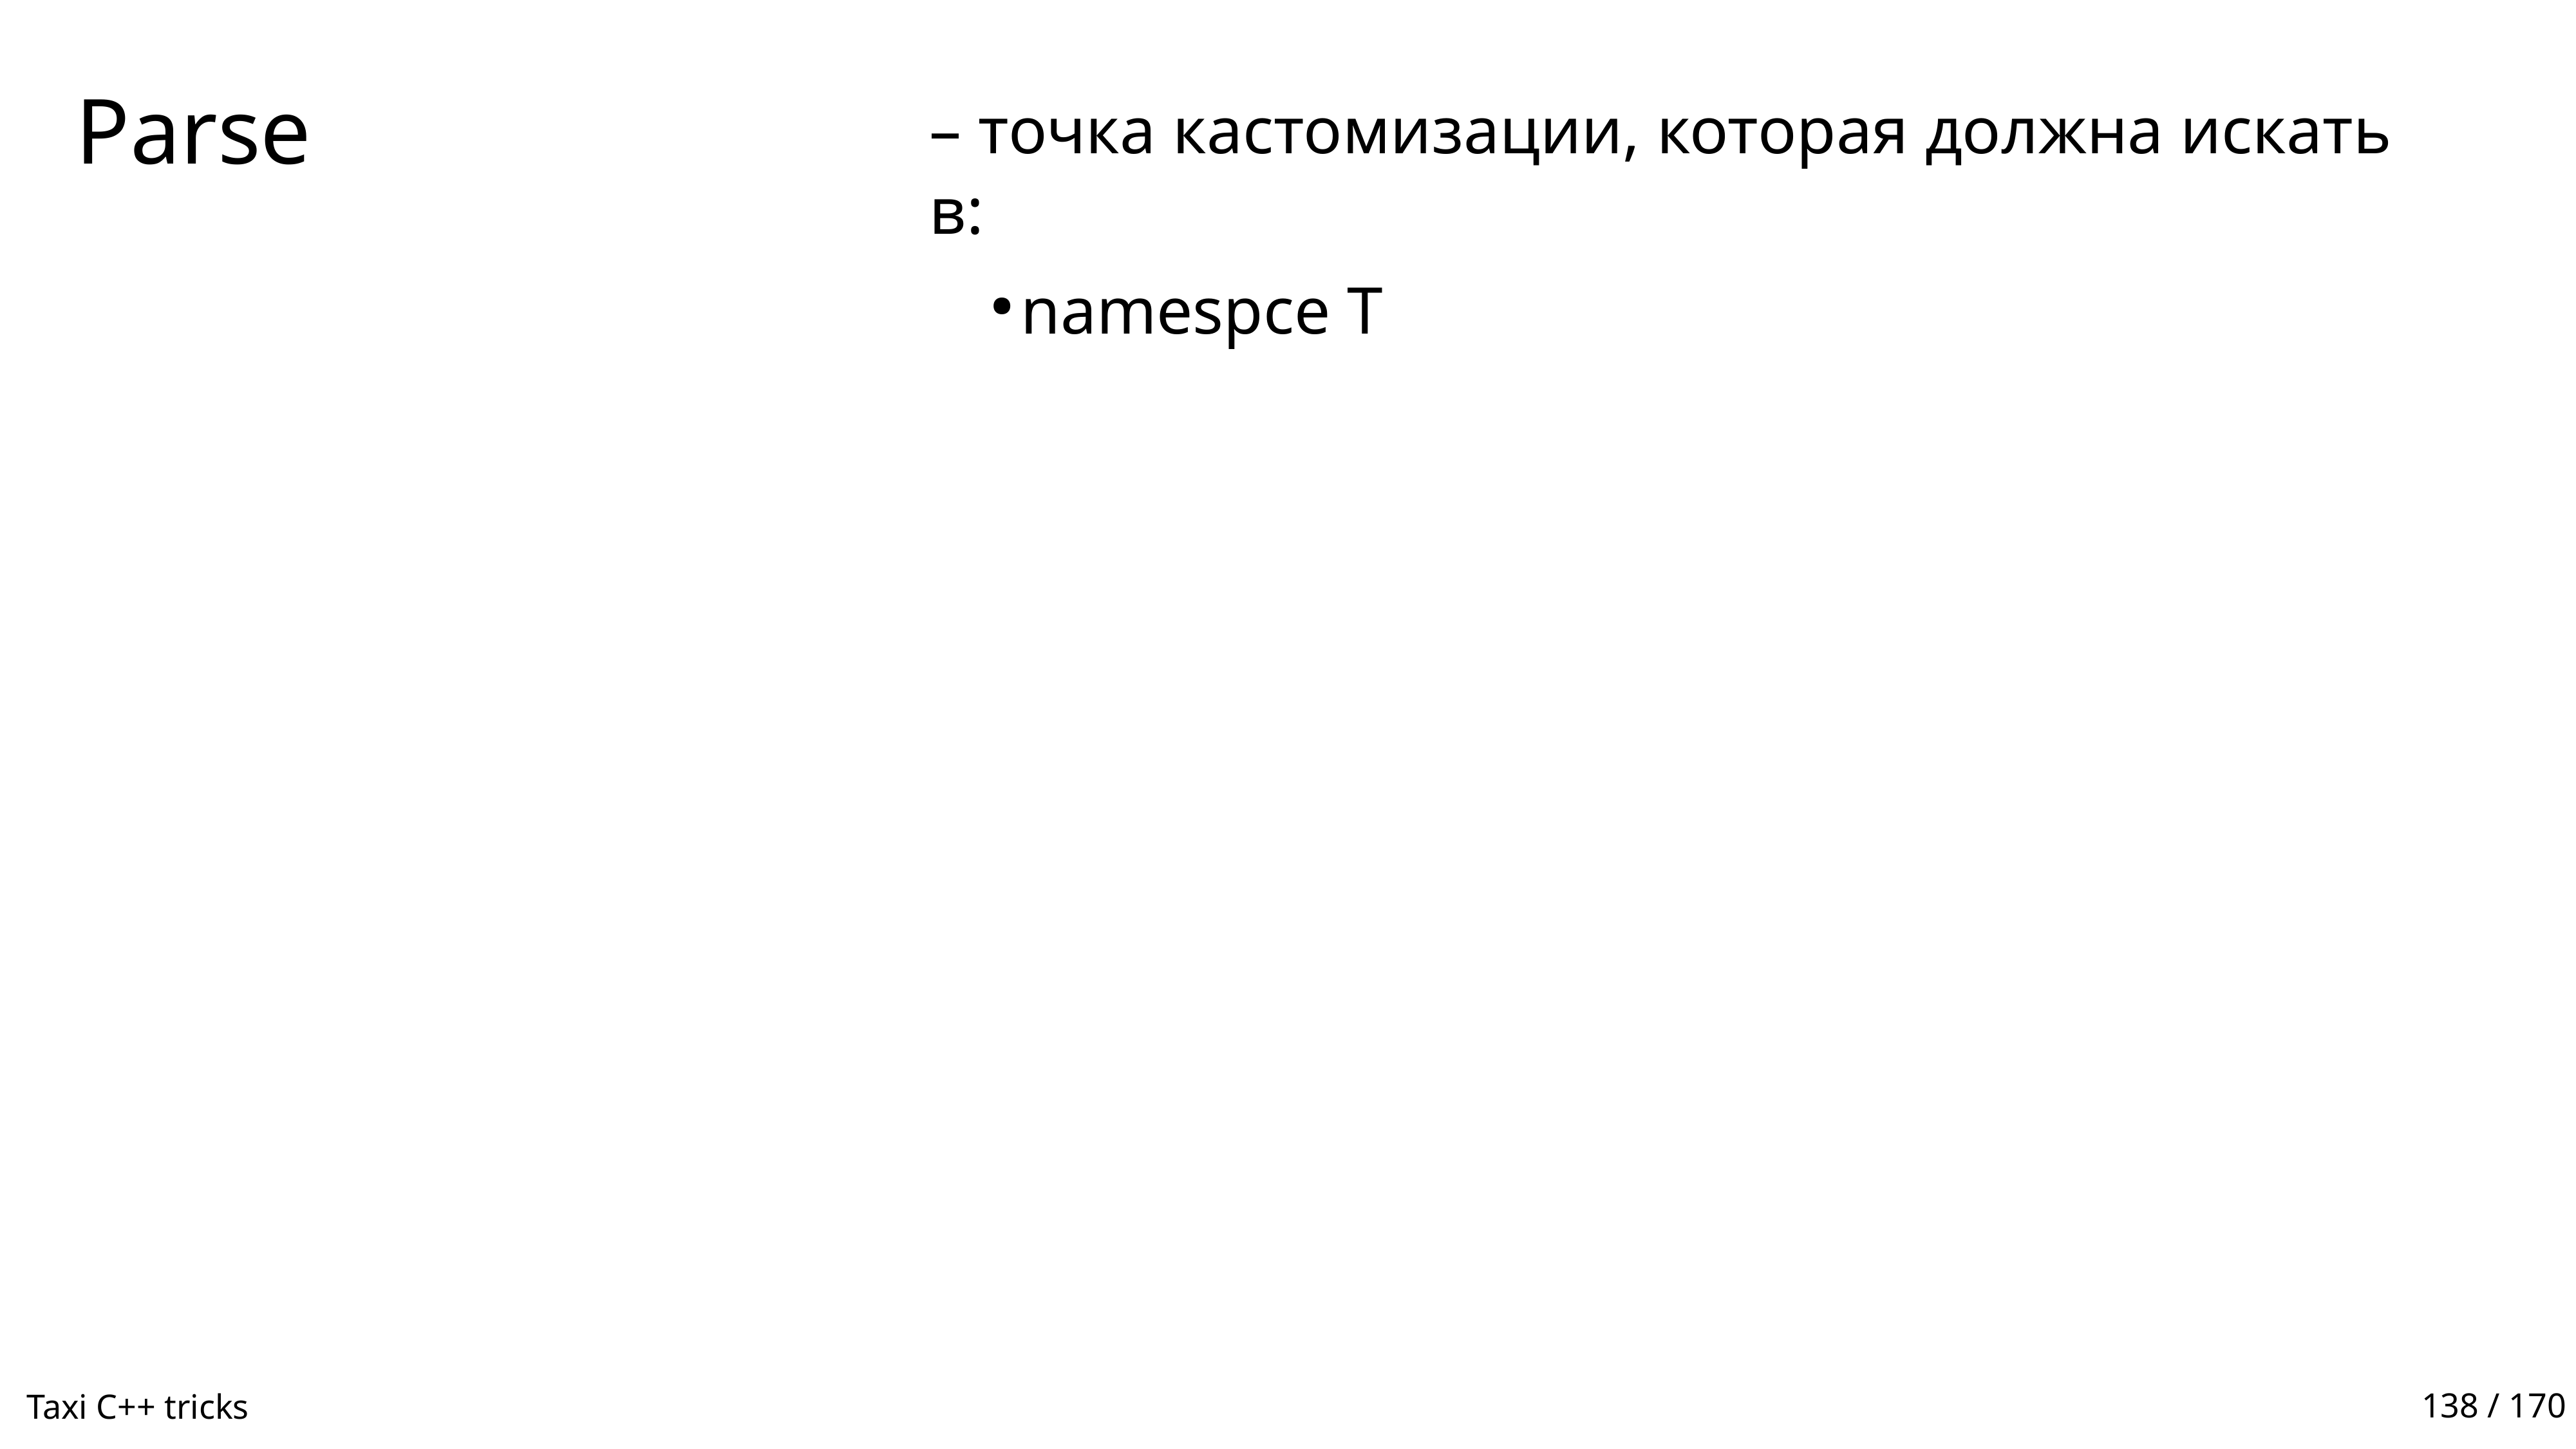

# Parse
– точка кастомизации, которая должна искать в:
namespce T
Taxi C++ tricks